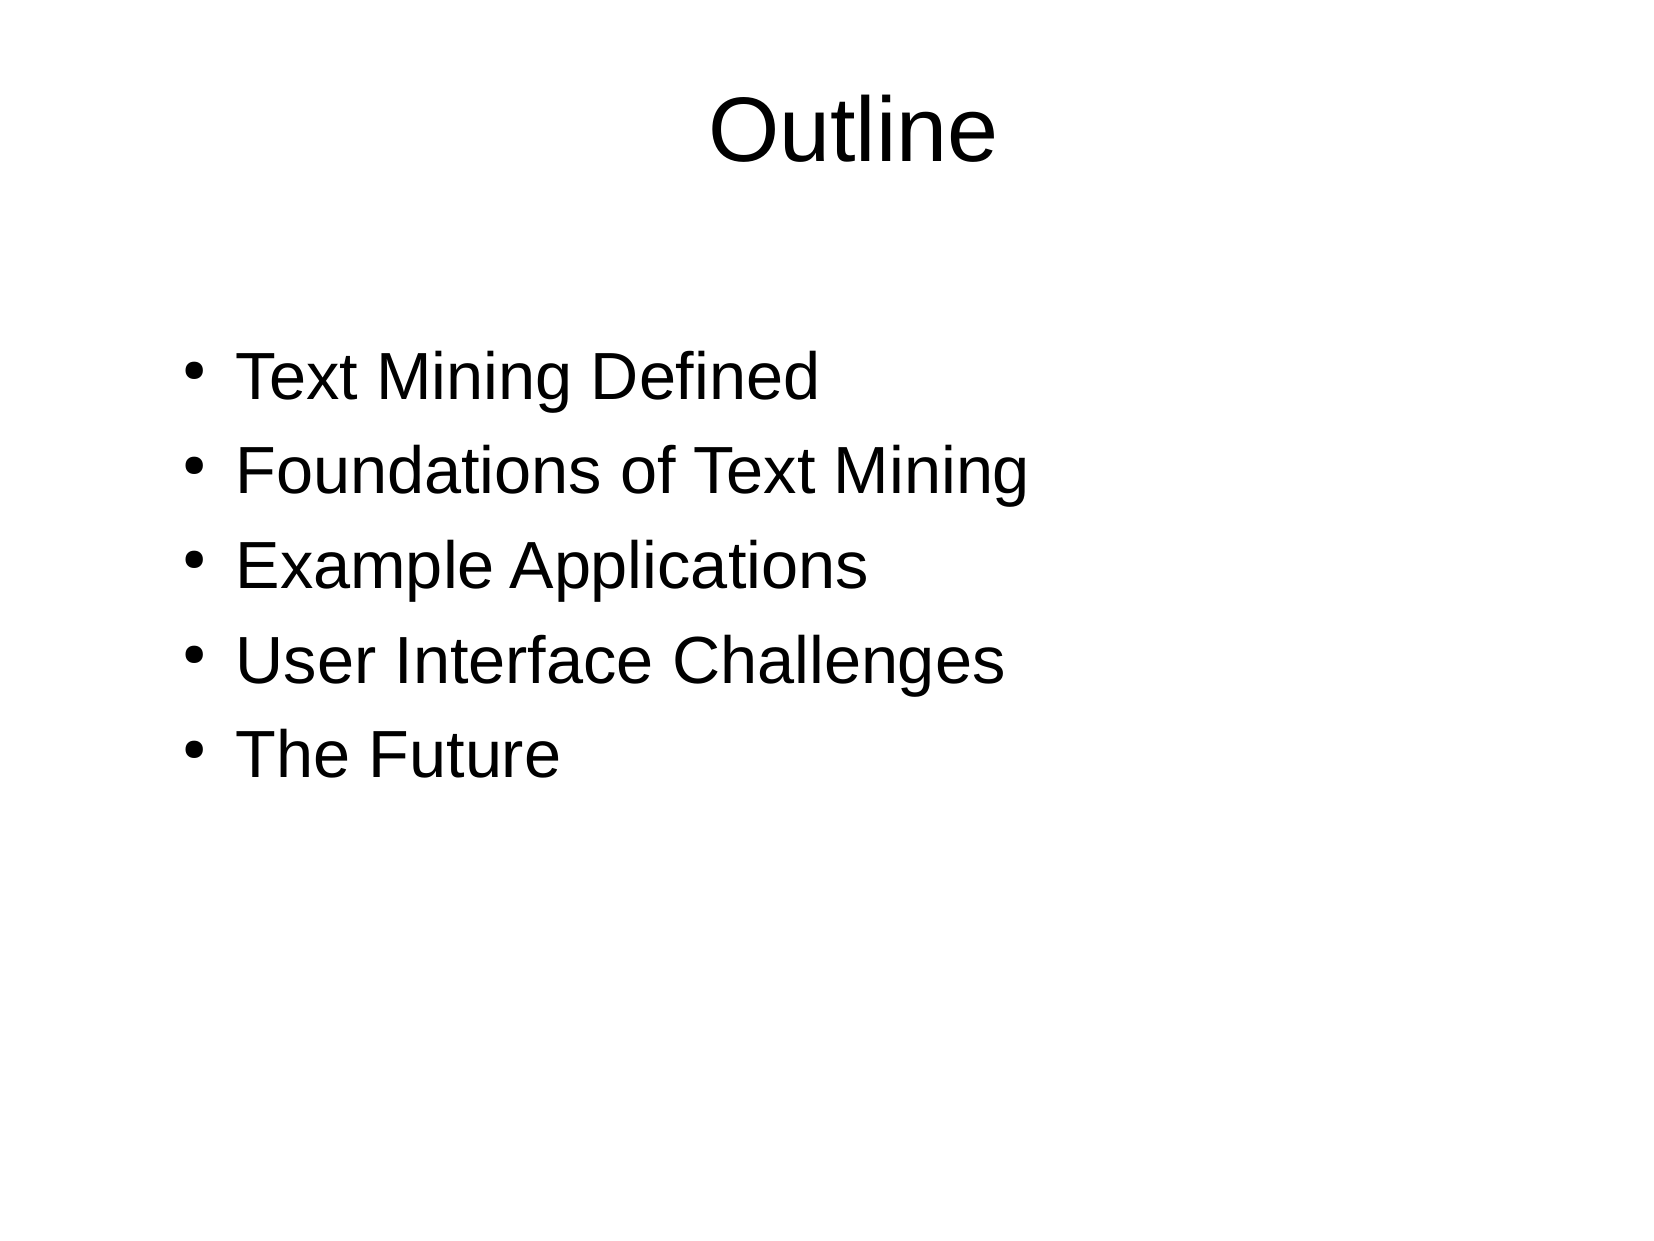

# Outline
Text Mining Defined
Foundations of Text Mining
Example Applications
User Interface Challenges
The Future